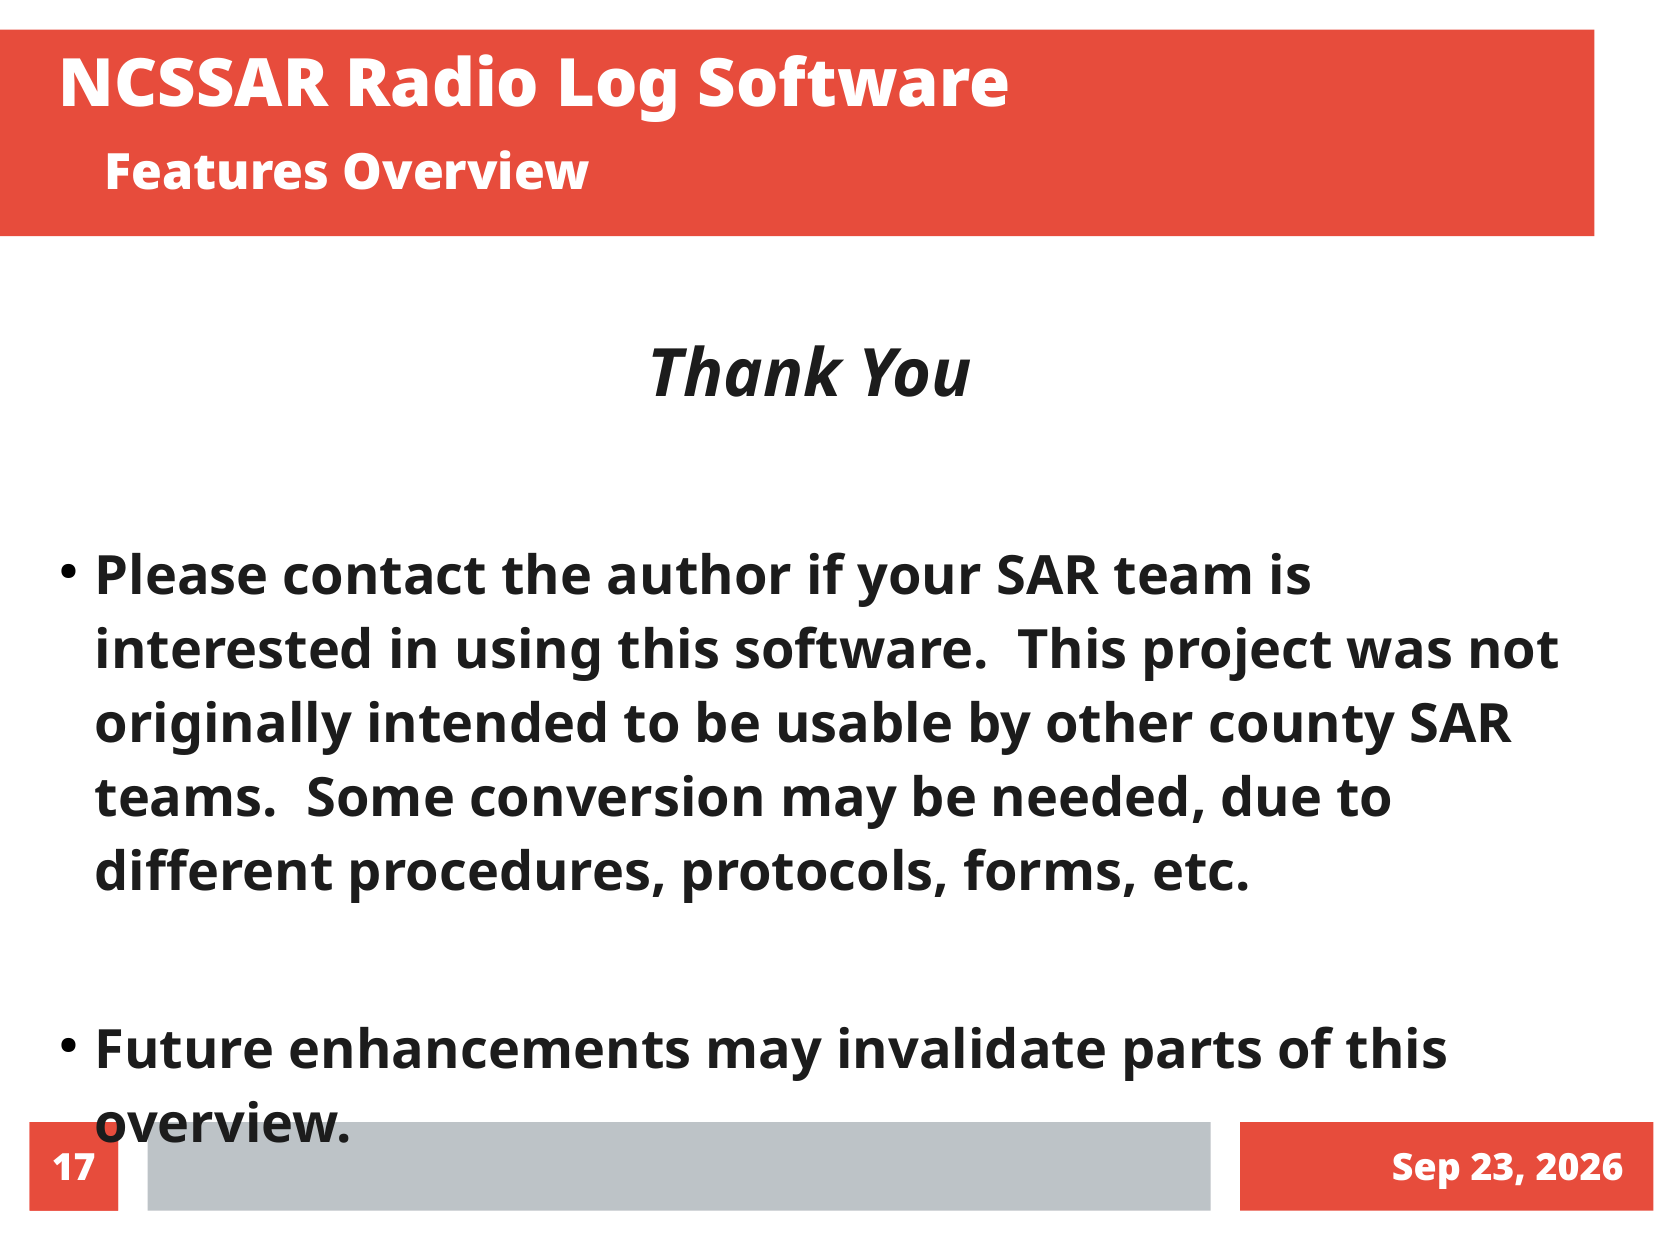

# NCSSAR Radio Log Software Features Overview
Thank You
Please contact the author if your SAR team is interested in using this software. This project was not originally intended to be usable by other county SAR teams. Some conversion may be needed, due to different procedures, protocols, forms, etc.
Future enhancements may invalidate parts of this overview.
17